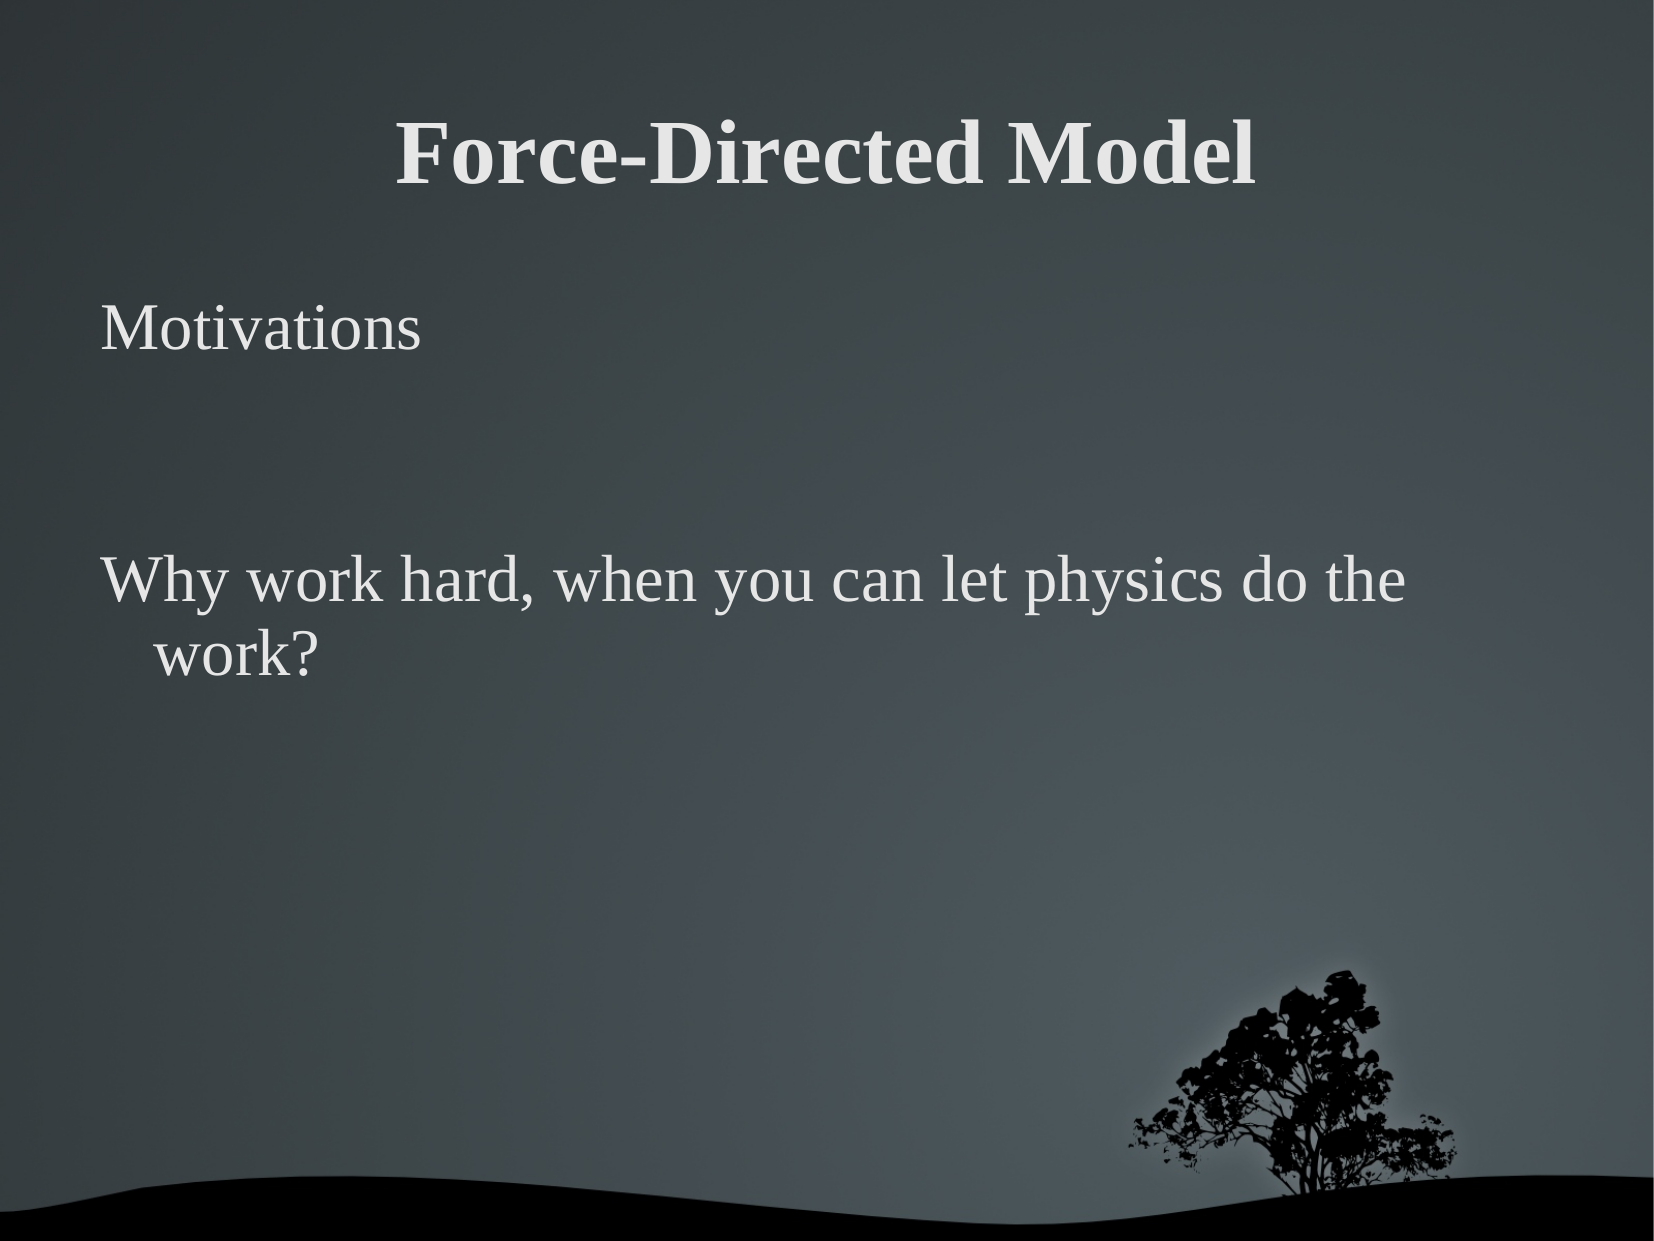

# Force-Directed Model
Motivations
Why work hard, when you can let physics do the work?